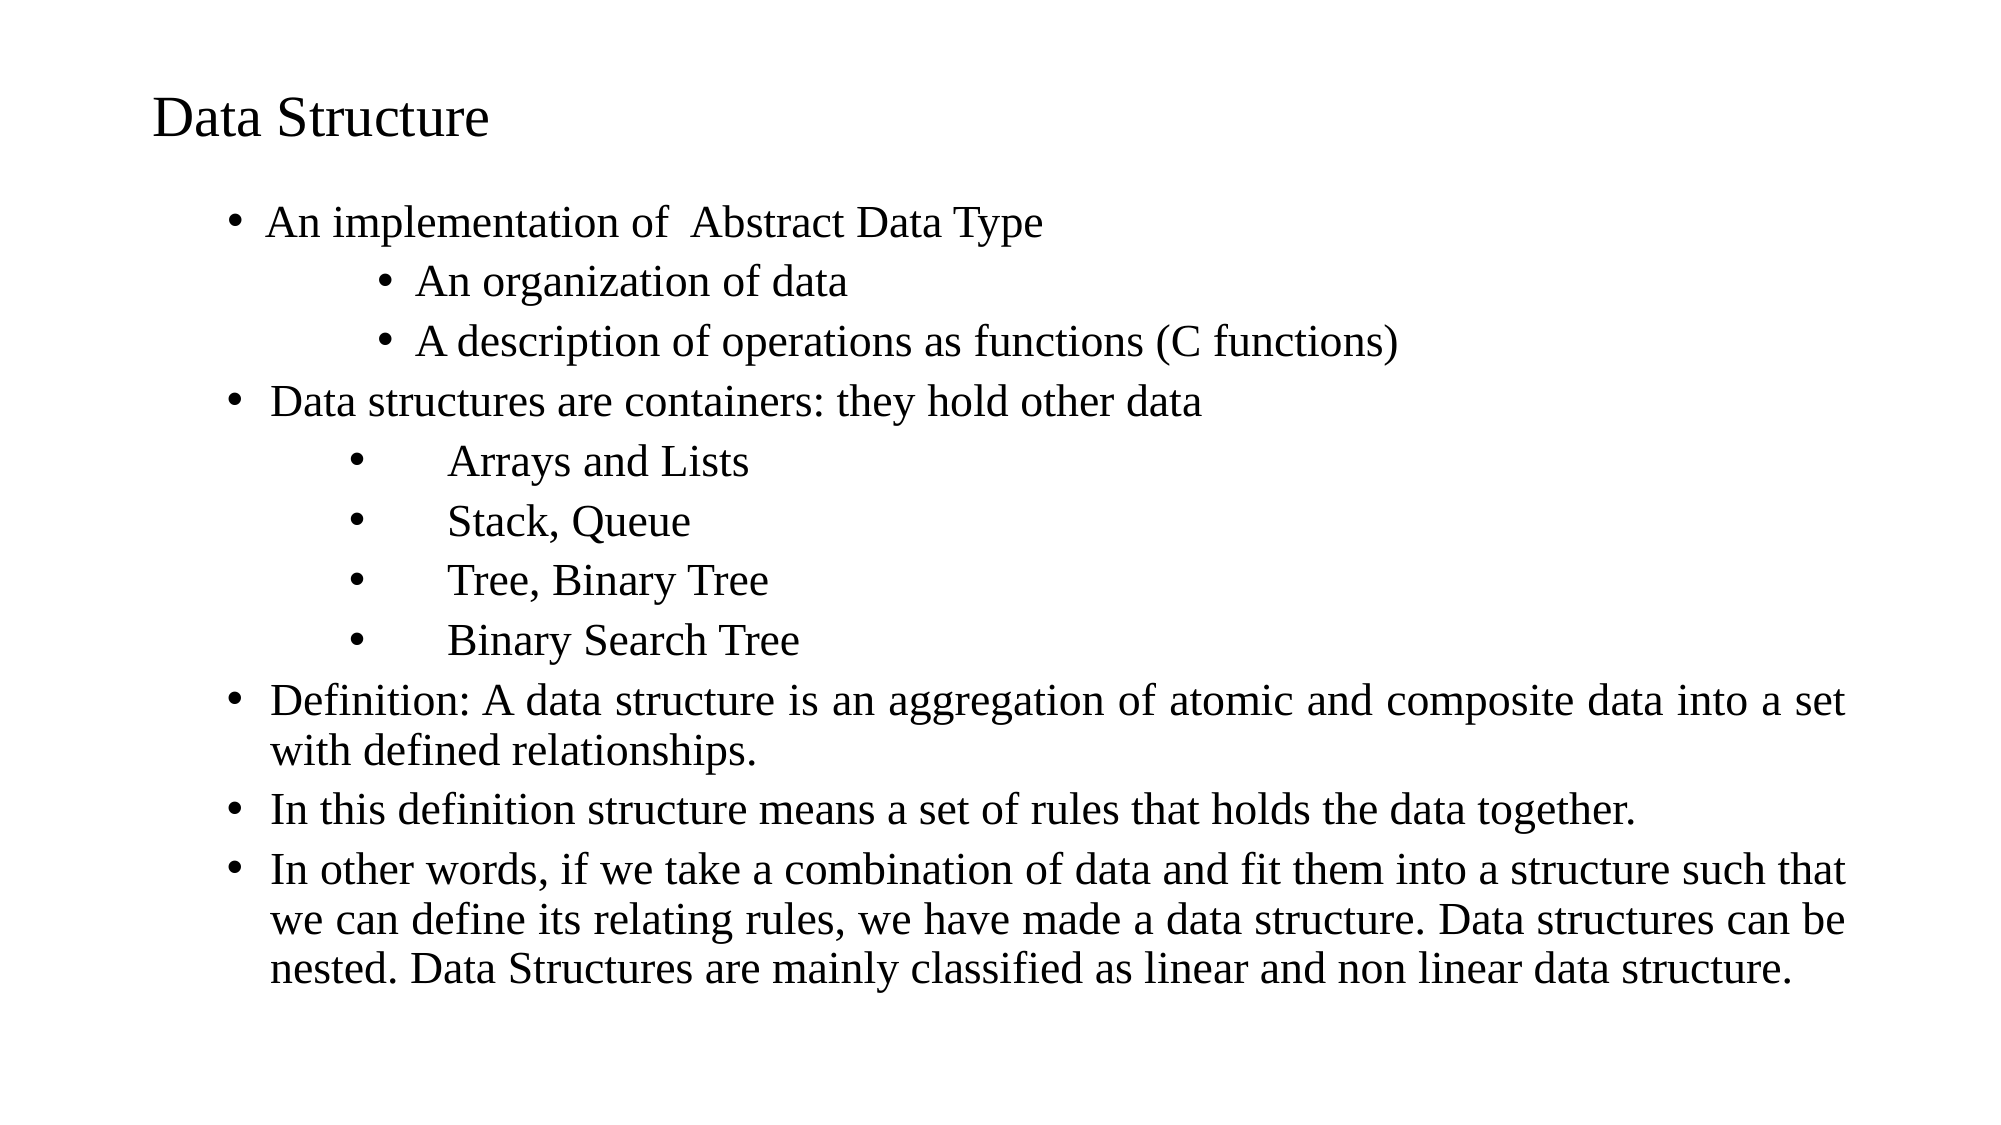

# Data Structure
An implementation of Abstract Data Type
An organization of data
A description of operations as functions (C functions)
Data structures are containers: they hold other data
 	Arrays and Lists
 	Stack, Queue
 	Tree, Binary Tree
	Binary Search Tree
Definition: A data structure is an aggregation of atomic and composite data into a set with defined relationships.
In this definition structure means a set of rules that holds the data together.
In other words, if we take a combination of data and fit them into a structure such that we can define its relating rules, we have made a data structure. Data structures can be nested. Data Structures are mainly classified as linear and non linear data structure.